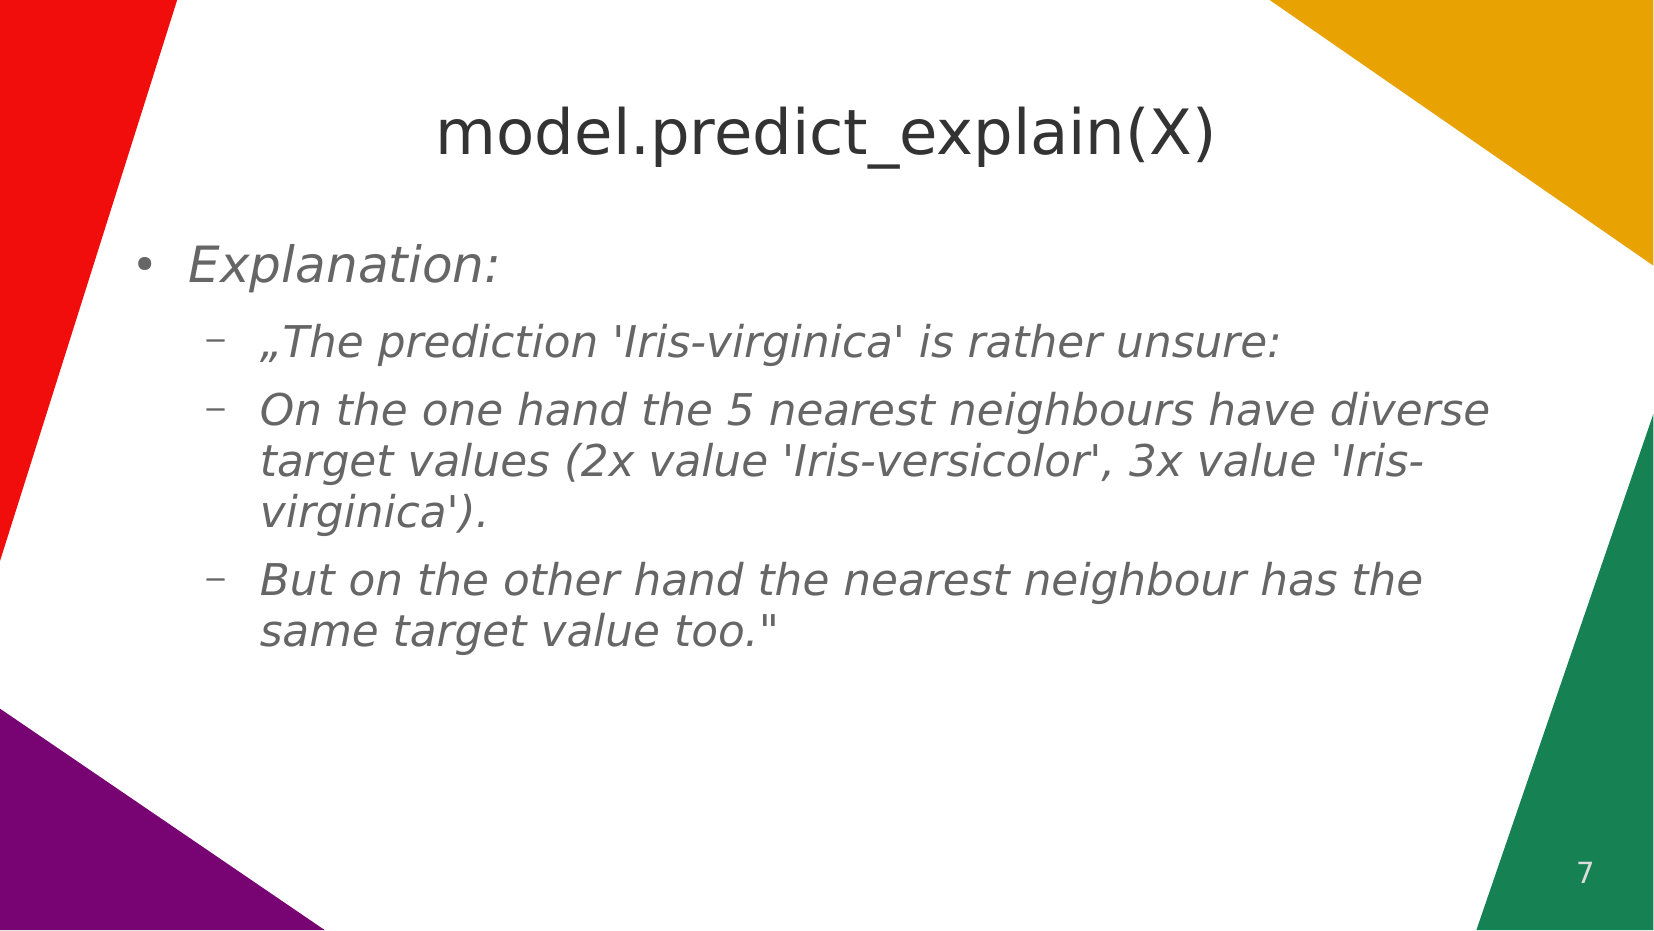

# model.predict_explain(X)
Explanation:
„The prediction 'Iris-virginica' is rather unsure:
On the one hand the 5 nearest neighbours have diverse target values (2x value 'Iris-versicolor', 3x value 'Iris-virginica').
But on the other hand the nearest neighbour has the same target value too."
7